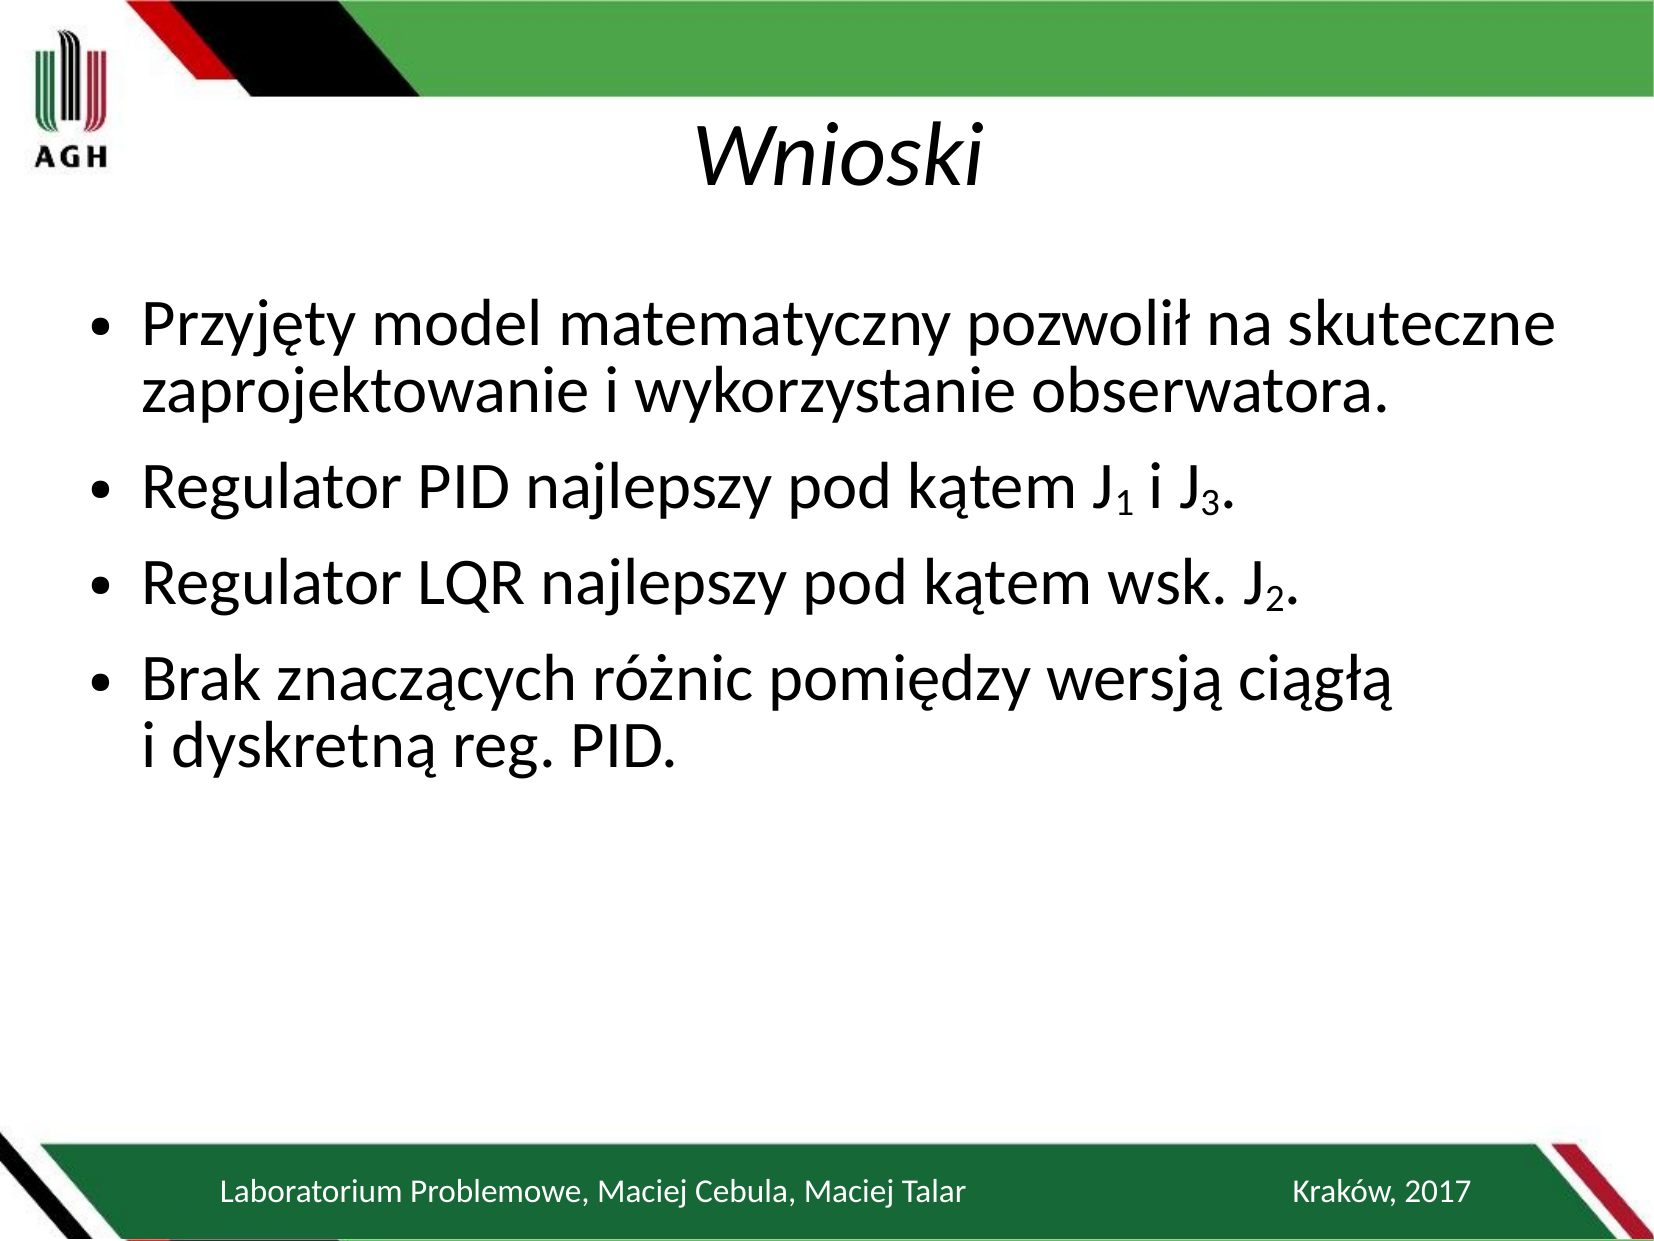

# Wnioski
Przyjęty model matematyczny pozwolił na skuteczne zaprojektowanie i wykorzystanie obserwatora.
Regulator PID najlepszy pod kątem J1 i J3.
Regulator LQR najlepszy pod kątem wsk. J2.
Brak znaczących różnic pomiędzy wersją ciągłą i dyskretną reg. PID.
Laboratorium Problemowe, Maciej Cebula, Maciej Talar
Kraków, 2017